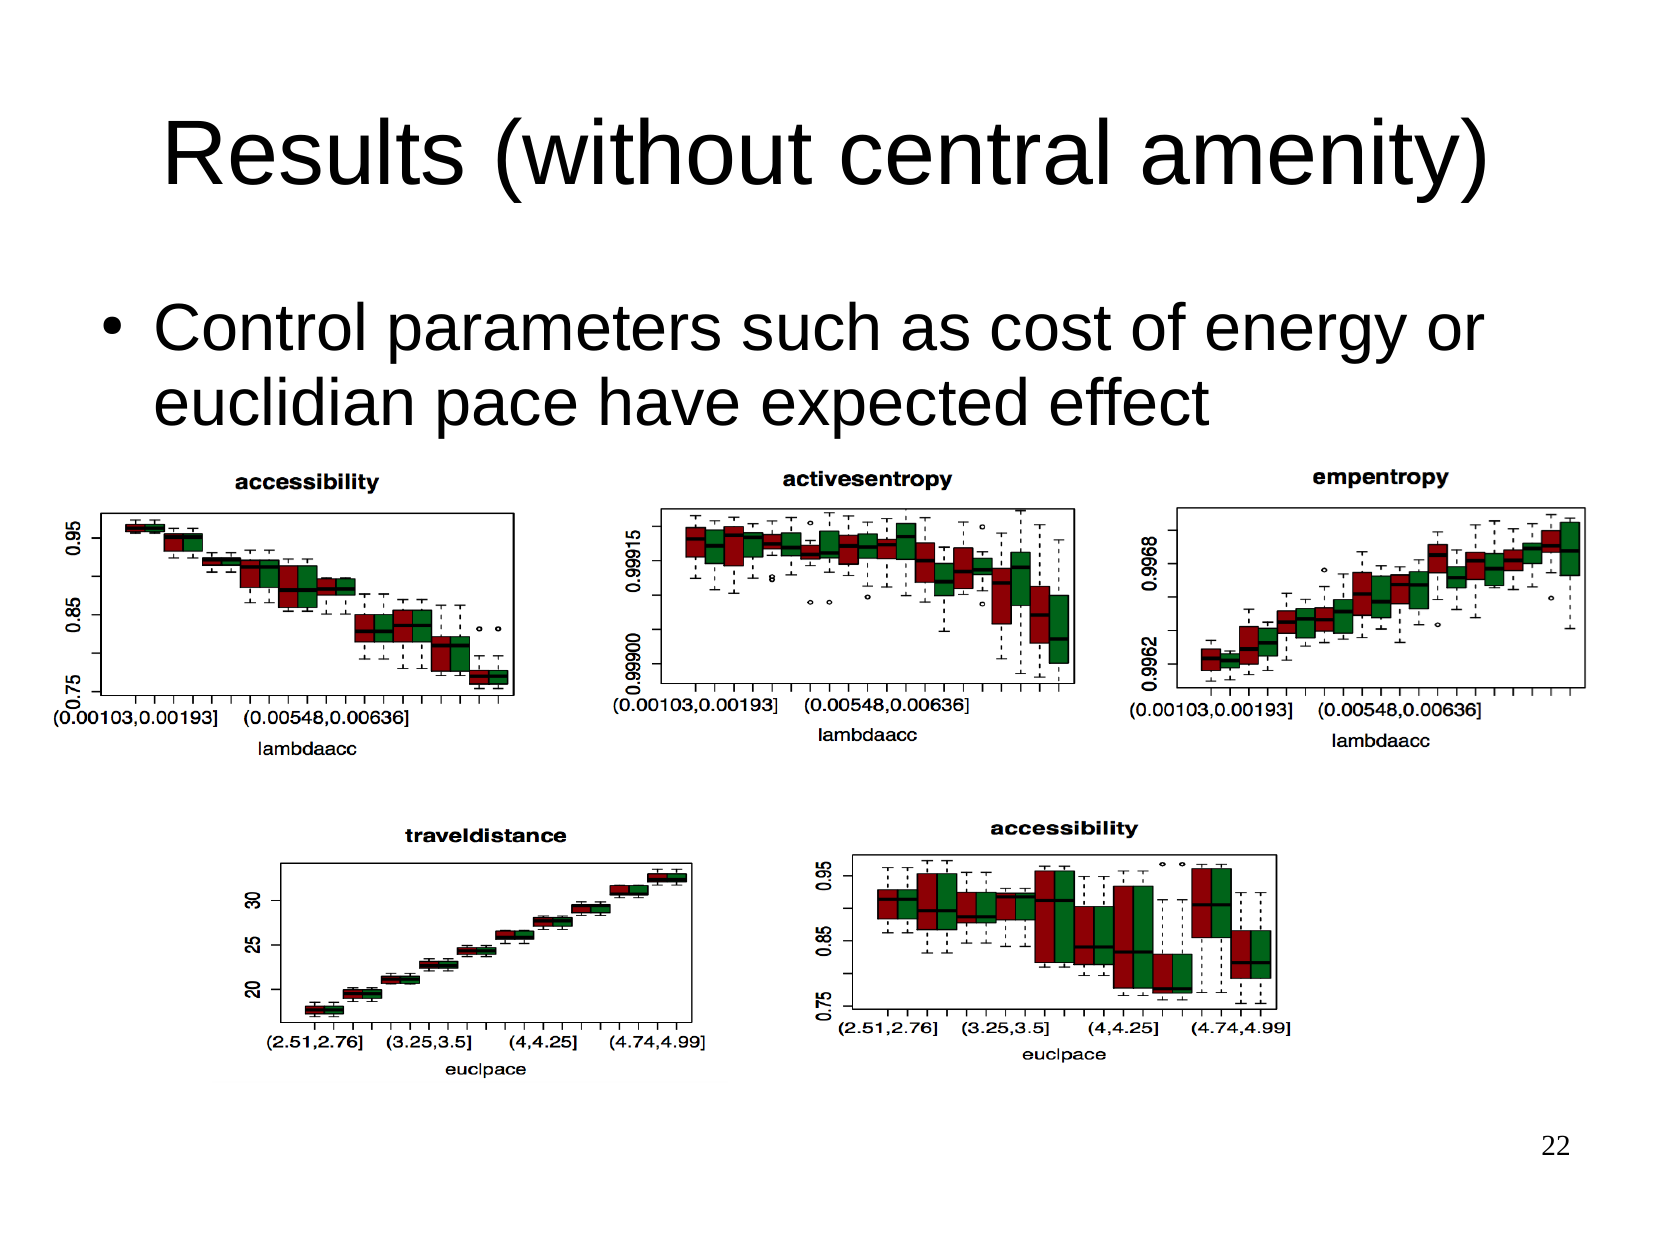

# Results (without central amenity)
Control parameters such as cost of energy or euclidian pace have expected effect
22